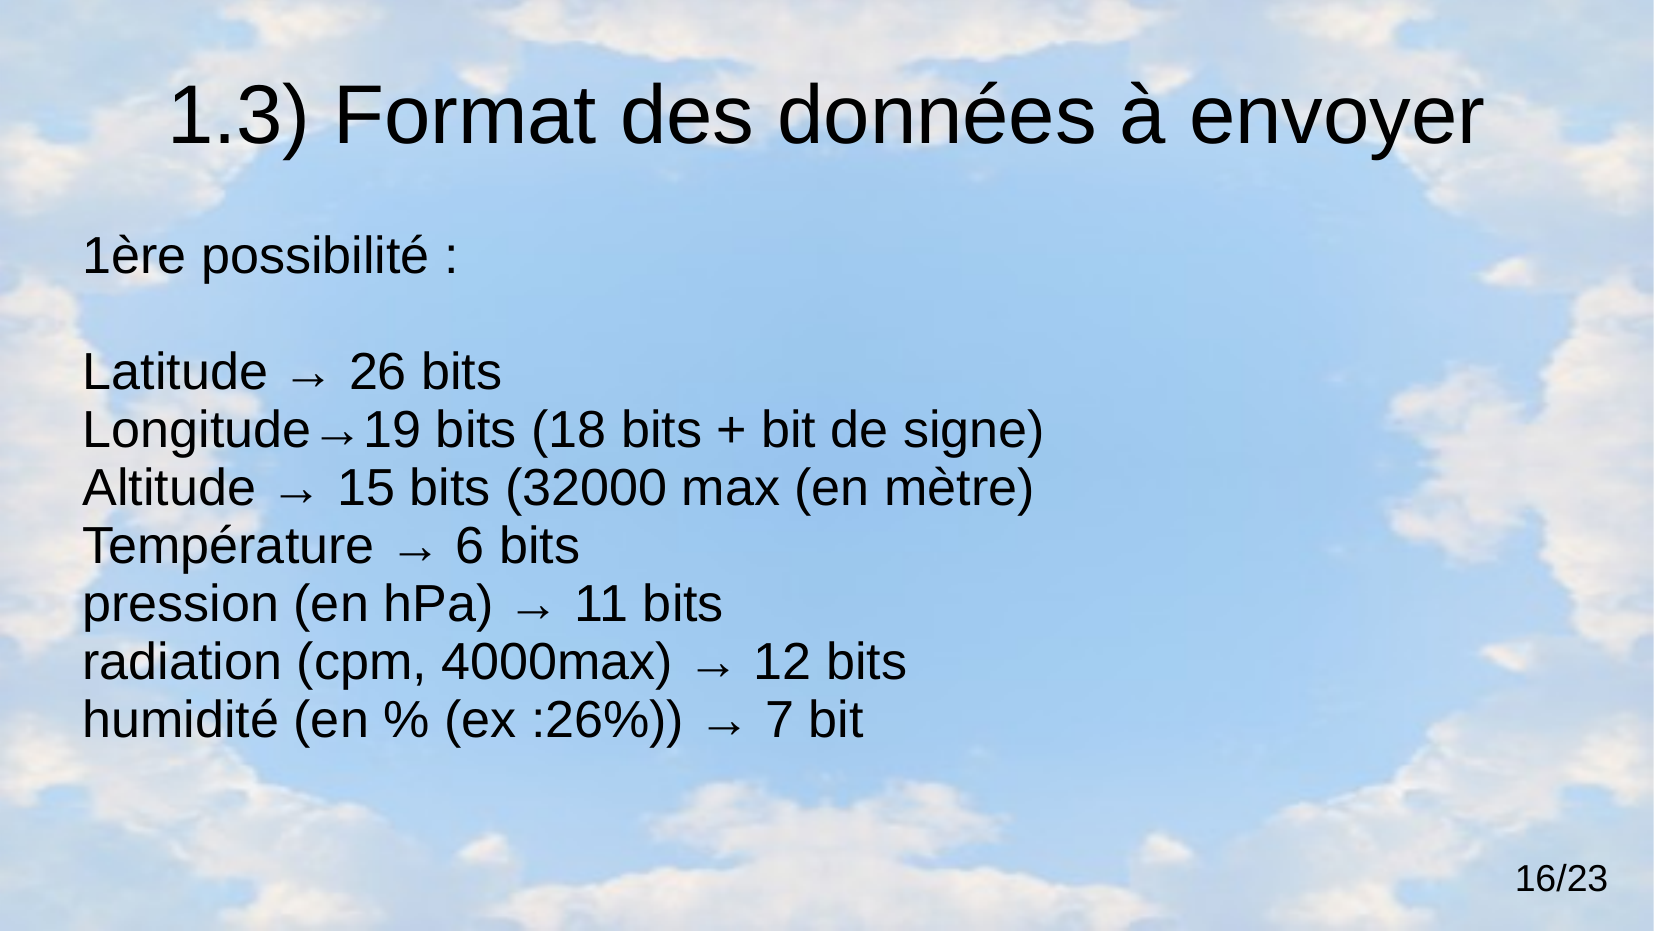

1.3) Format des données à envoyer
# 1ère possibilité :
Latitude → 26 bits
Longitude→19 bits (18 bits + bit de signe)
Altitude → 15 bits (32000 max (en mètre)
Température → 6 bits
pression (en hPa) → 11 bits
radiation (cpm, 4000max) → 12 bits
humidité (en % (ex :26%)) → 7 bit